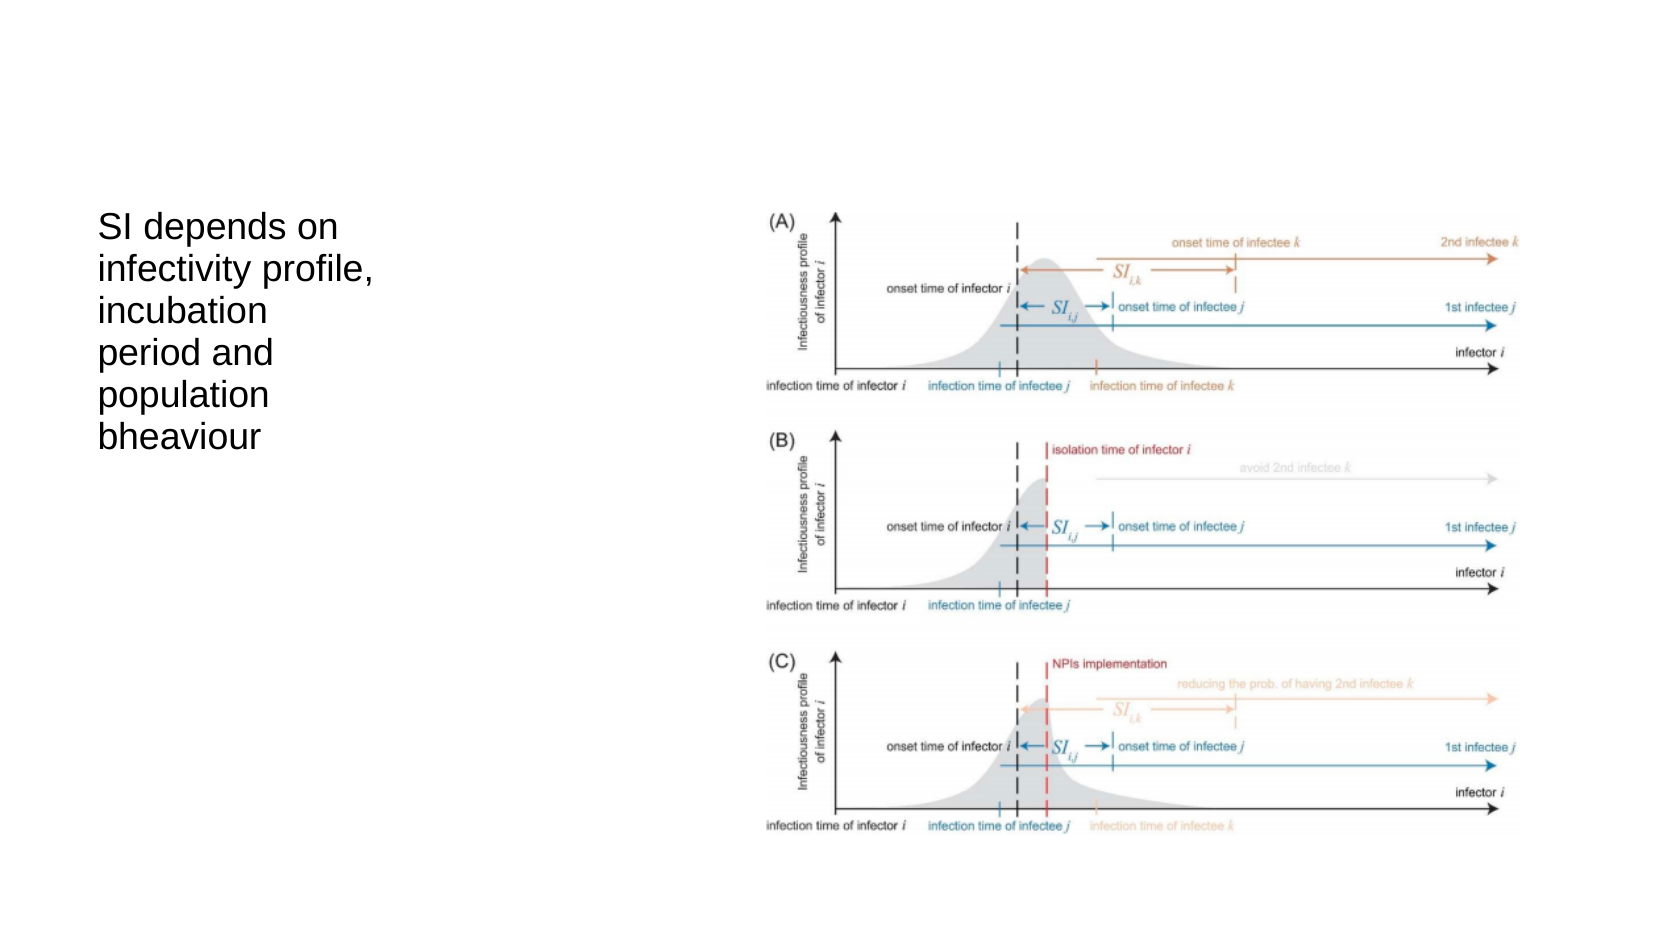

#
SI depends on infectivity profile, incubation period and population bheaviour